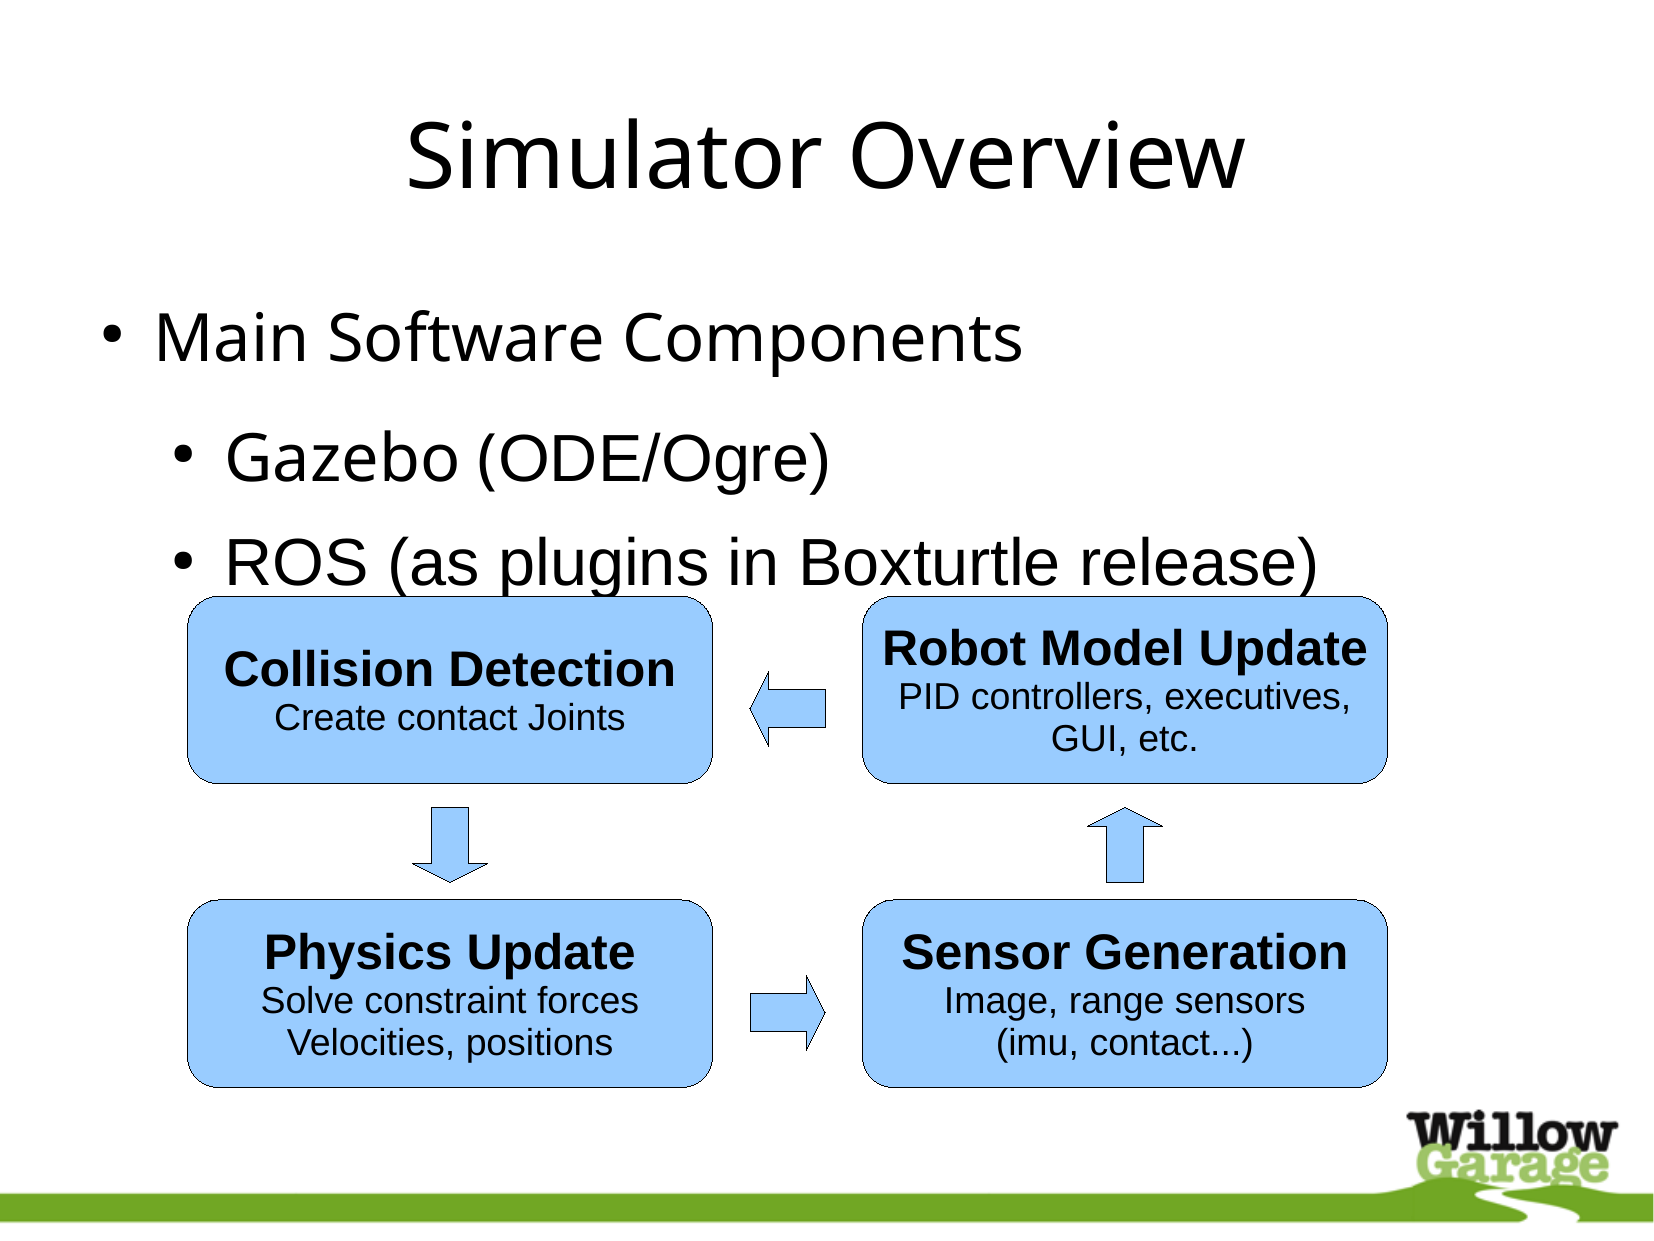

# Simulator Overview
Main Software Components
Gazebo (ODE/Ogre)
ROS (as plugins in Boxturtle release)
Collision Detection
Create contact Joints
Robot Model Update
PID controllers, executives,
GUI, etc.
Physics Update
Solve constraint forces
Velocities, positions
Sensor Generation
Image, range sensors
(imu, contact...)